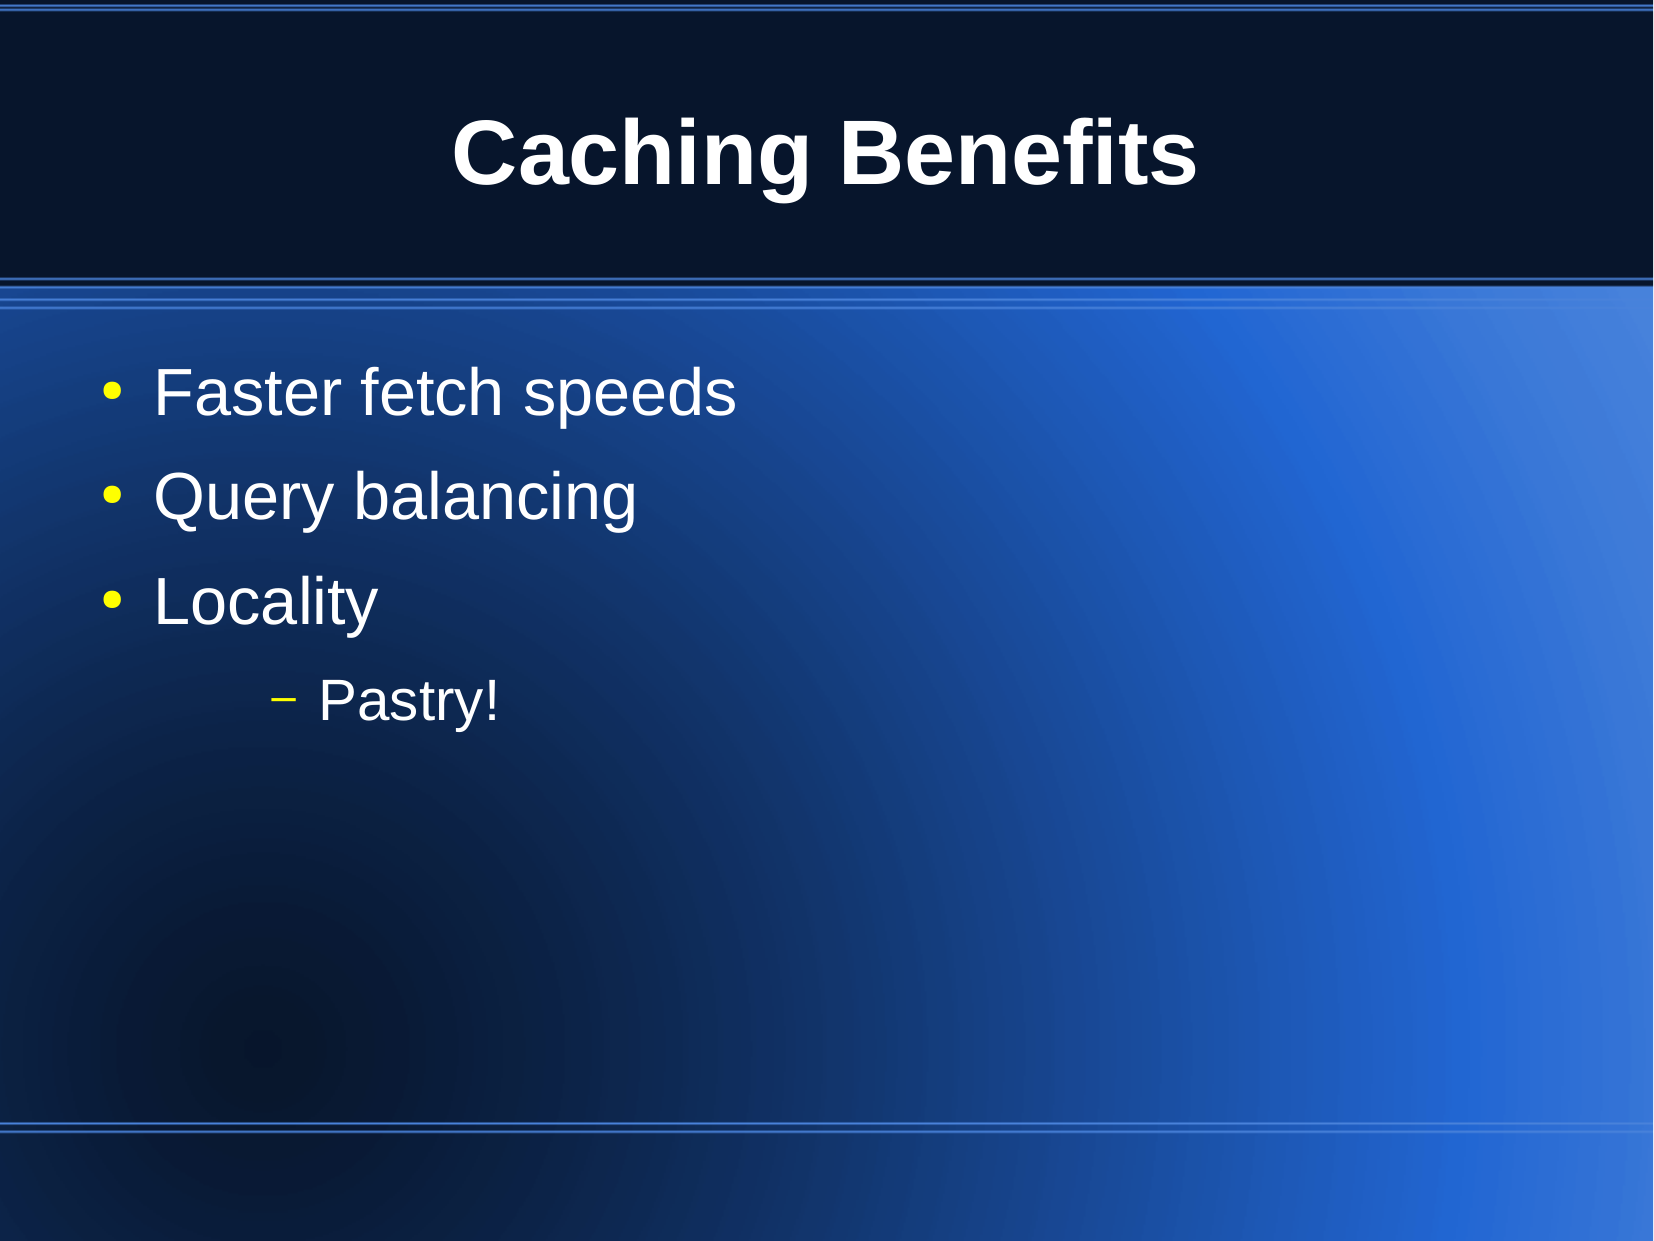

# Caching Benefits
Faster fetch speeds
Query balancing
Locality
Pastry!